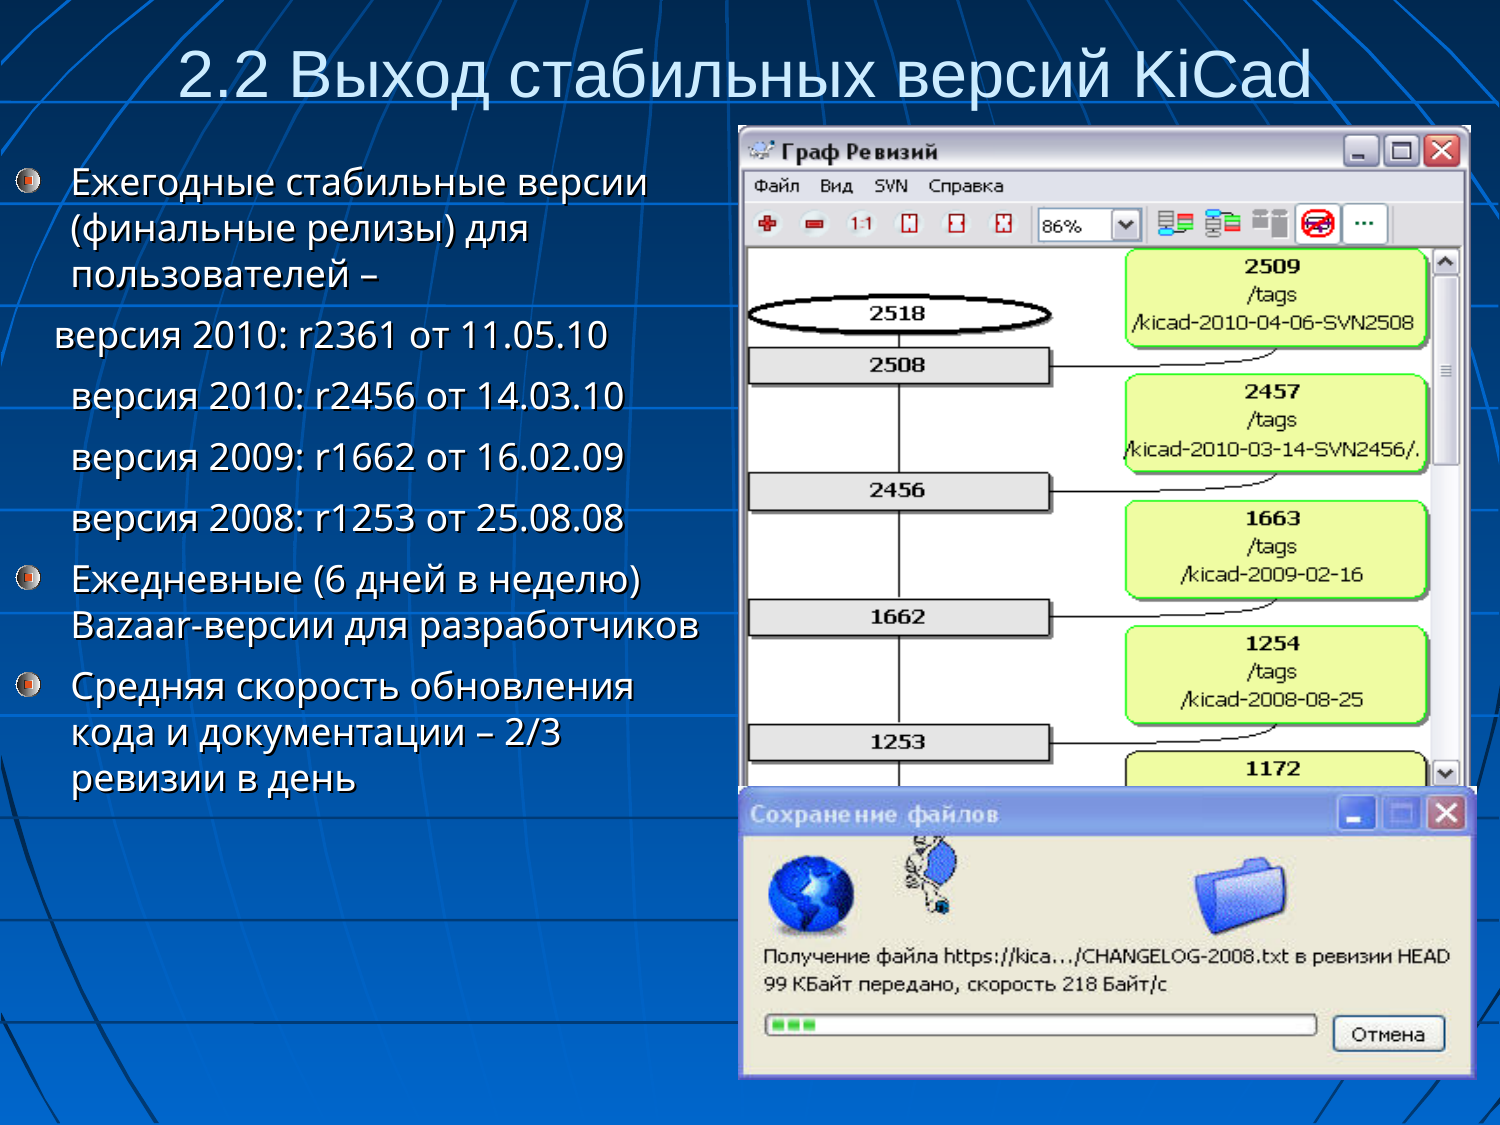

2.2 Выход стабильных версий KiCad
Ежегодные стабильные версии (финальные релизы) для пользователей –
 версия 2010: r2361 от 11.05.10
	версия 2010: r2456 от 14.03.10
	версия 2009: r1662 от 16.02.09
	версия 2008: r1253 от 25.08.08
Ежедневные (6 дней в неделю) Bazaar-версии для разработчиков
Средняя скорость обновления кода и документации – 2/3 ревизии в день